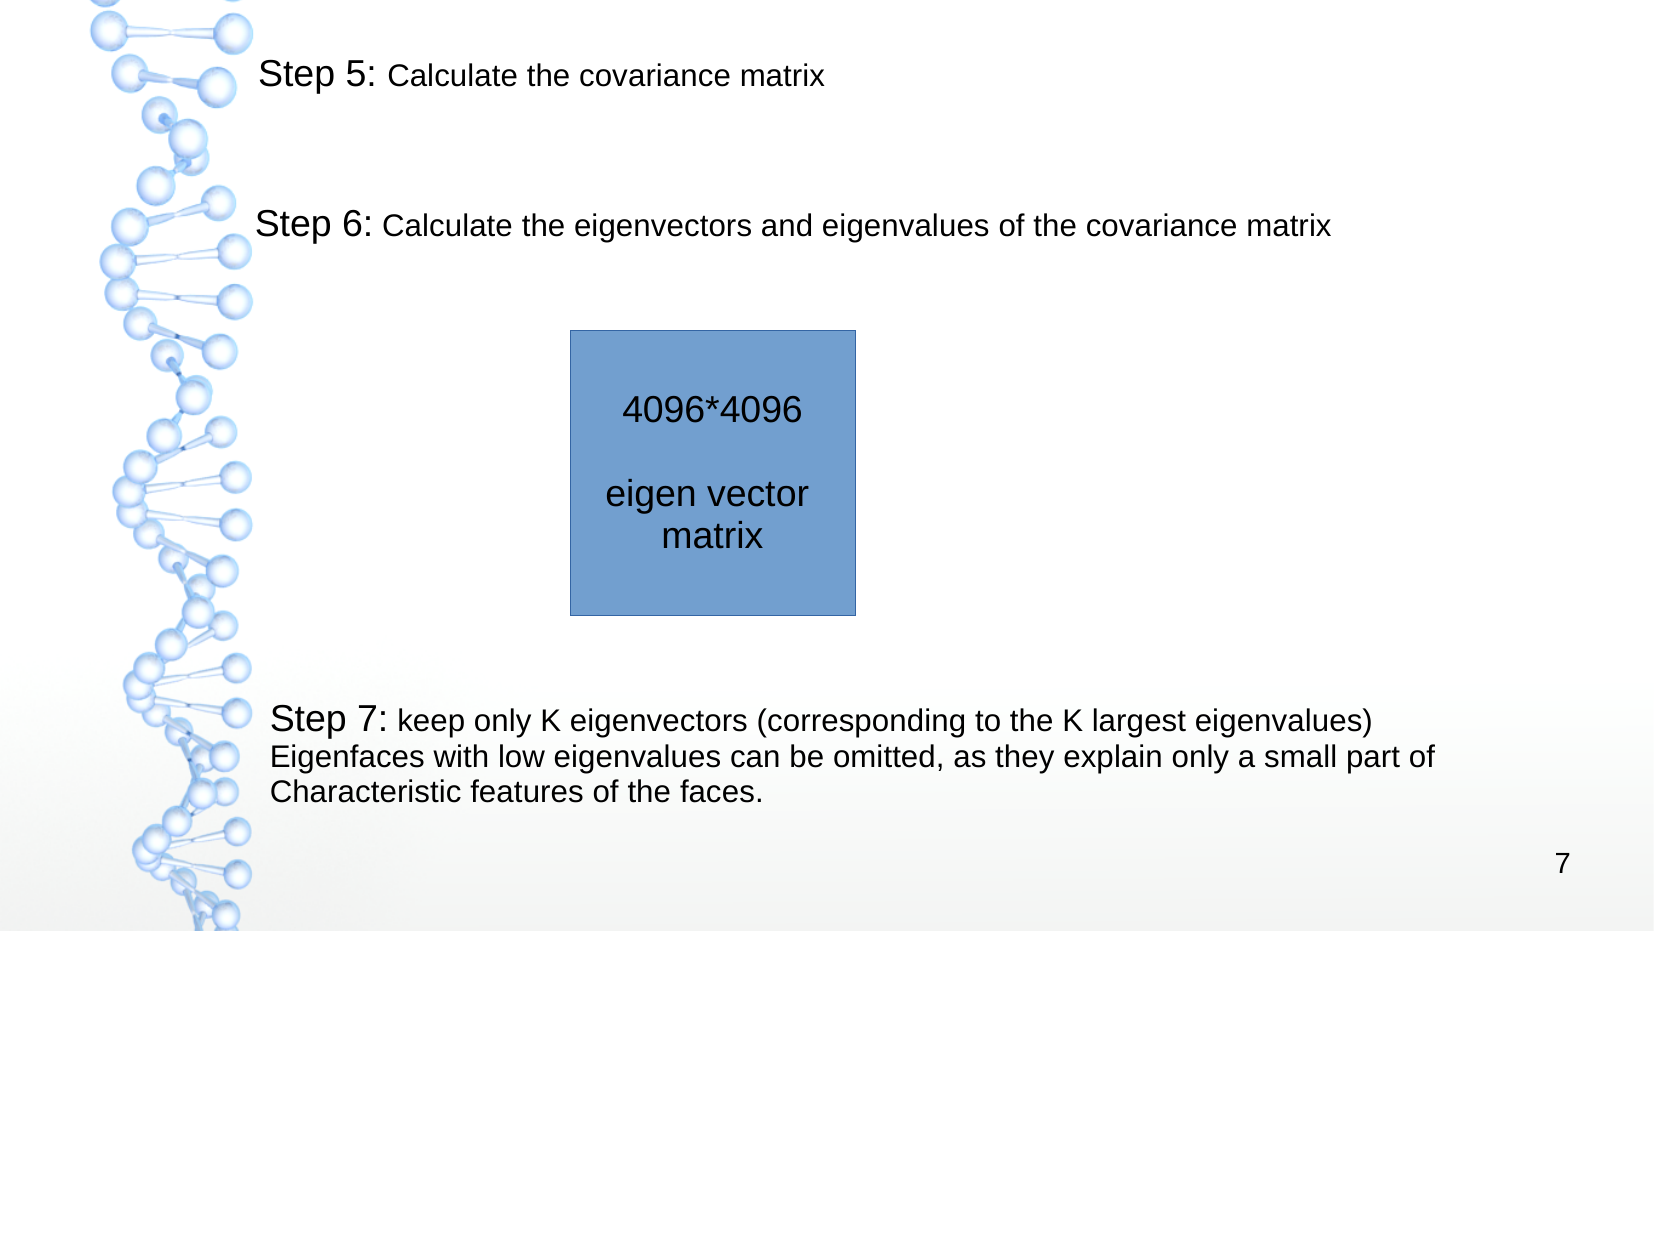

Step 5: Calculate the covariance matrix
Step 6: Calculate the eigenvectors and eigenvalues of the covariance matrix
4096*4096
eigen vector
matrix
Step 7: keep only K eigenvectors (corresponding to the K largest eigenvalues) Eigenfaces with low eigenvalues can be omitted, as they explain only a small part of Characteristic features of the faces.
7